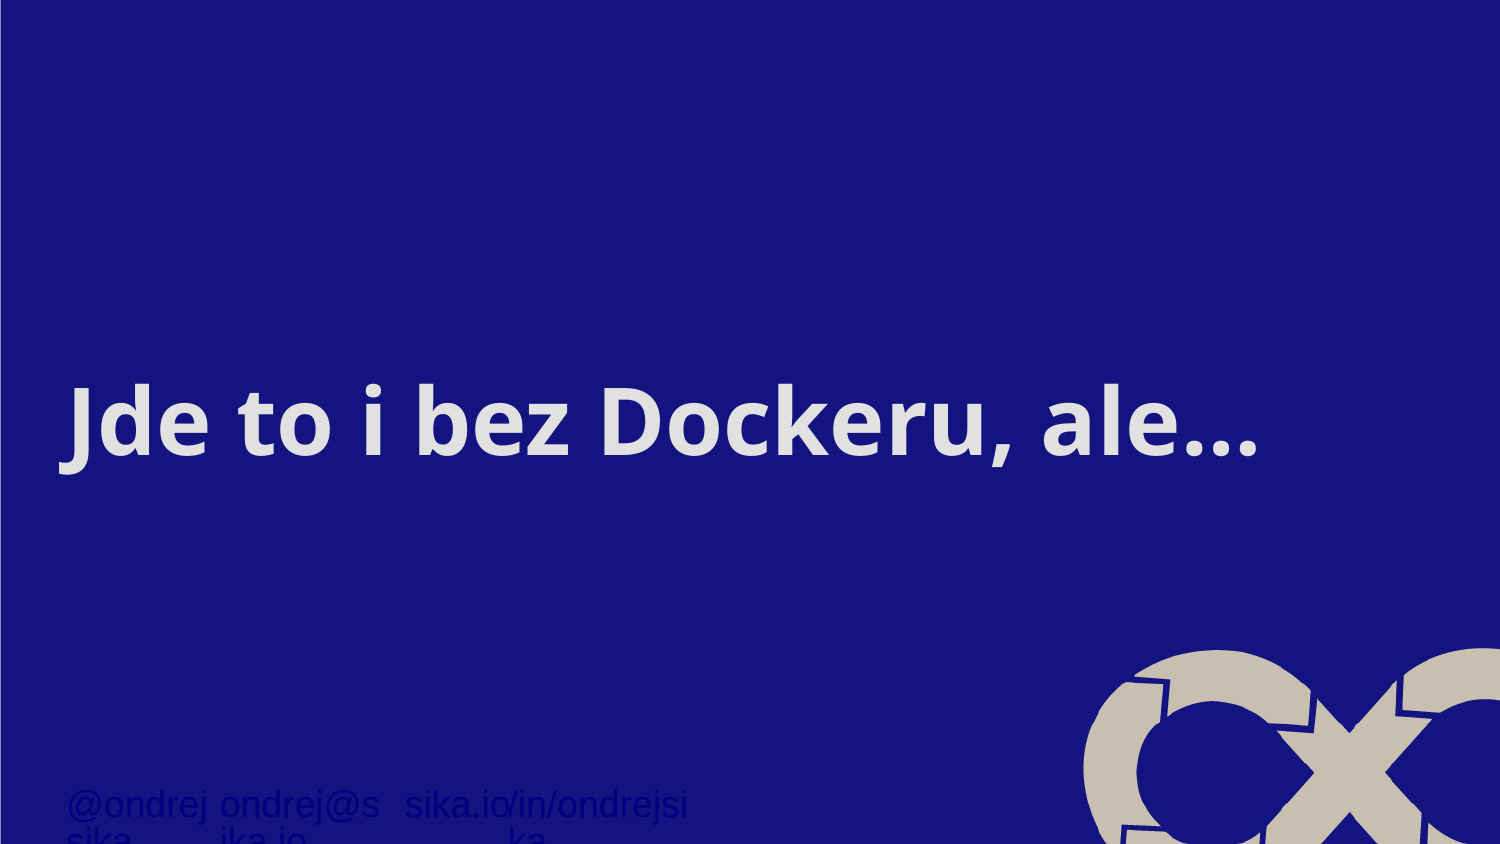

#
Jde to i bez Dockeru, ale…